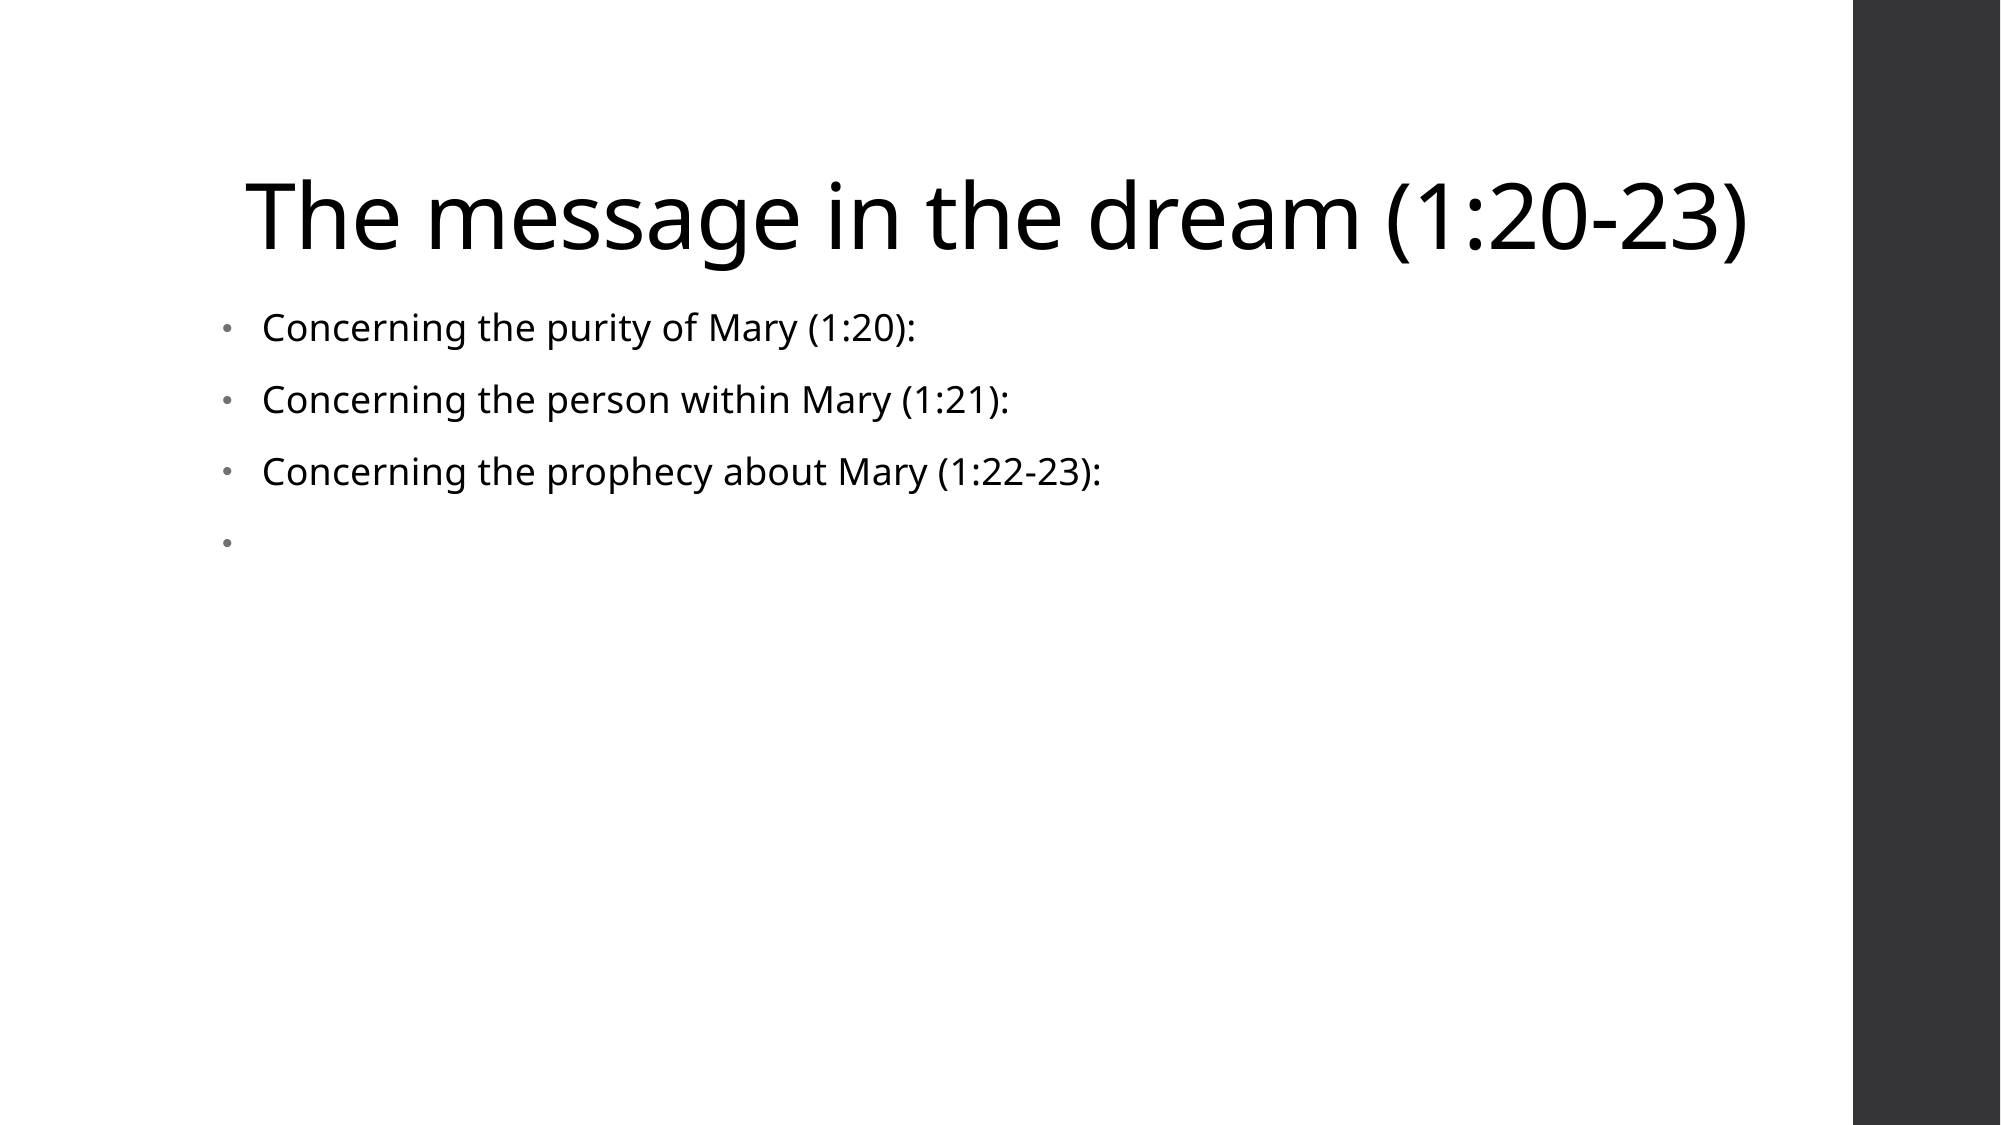

# The message in the dream (1:20-23)
 Concerning the purity of Mary (1:20):
 Concerning the person within Mary (1:21):
 Concerning the prophecy about Mary (1:22-23):